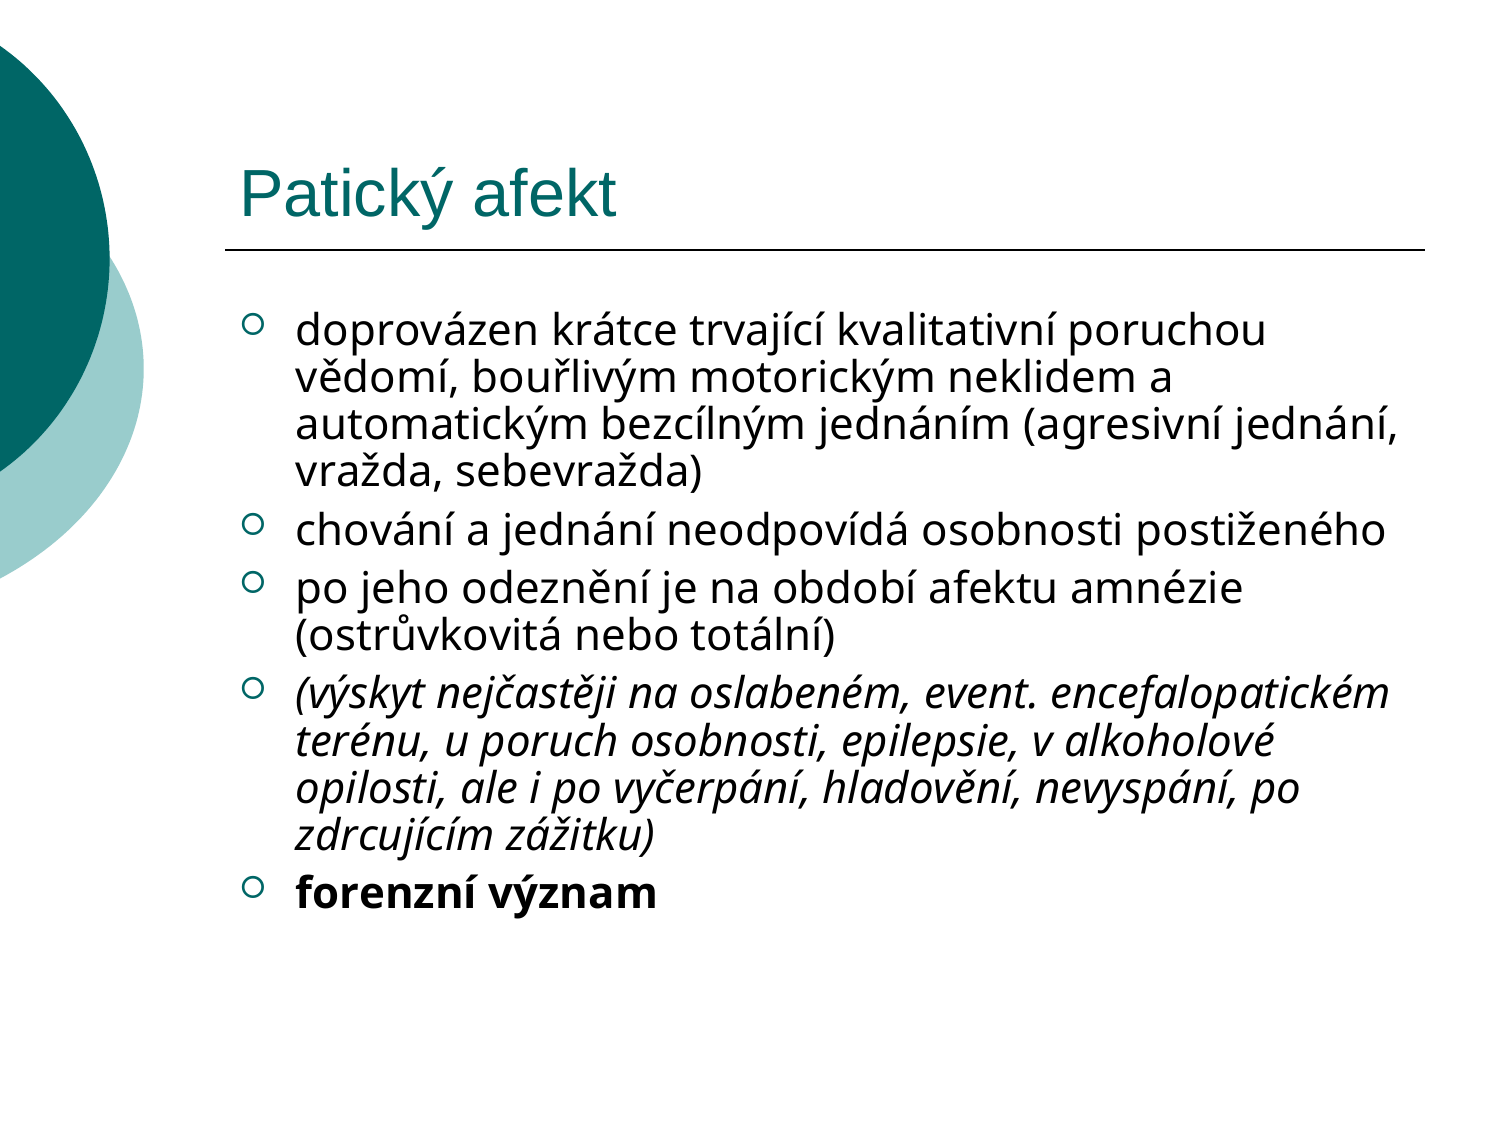

# Patický afekt
doprovázen krátce trvající kvalitativní poruchou vědomí, bouřlivým motorickým neklidem a automatickým bezcílným jednáním (agresivní jednání, vražda, sebevražda)
chování a jednání neodpovídá osobnosti postiženého
po jeho odeznění je na období afektu amnézie (ostrůvkovitá nebo totální)
(výskyt nejčastěji na oslabeném, event. encefalopatickém terénu, u poruch osobnosti, epilepsie, v alkoholové opilosti, ale i po vyčerpání, hladovění, nevyspání, po zdrcujícím zážitku)
forenzní význam